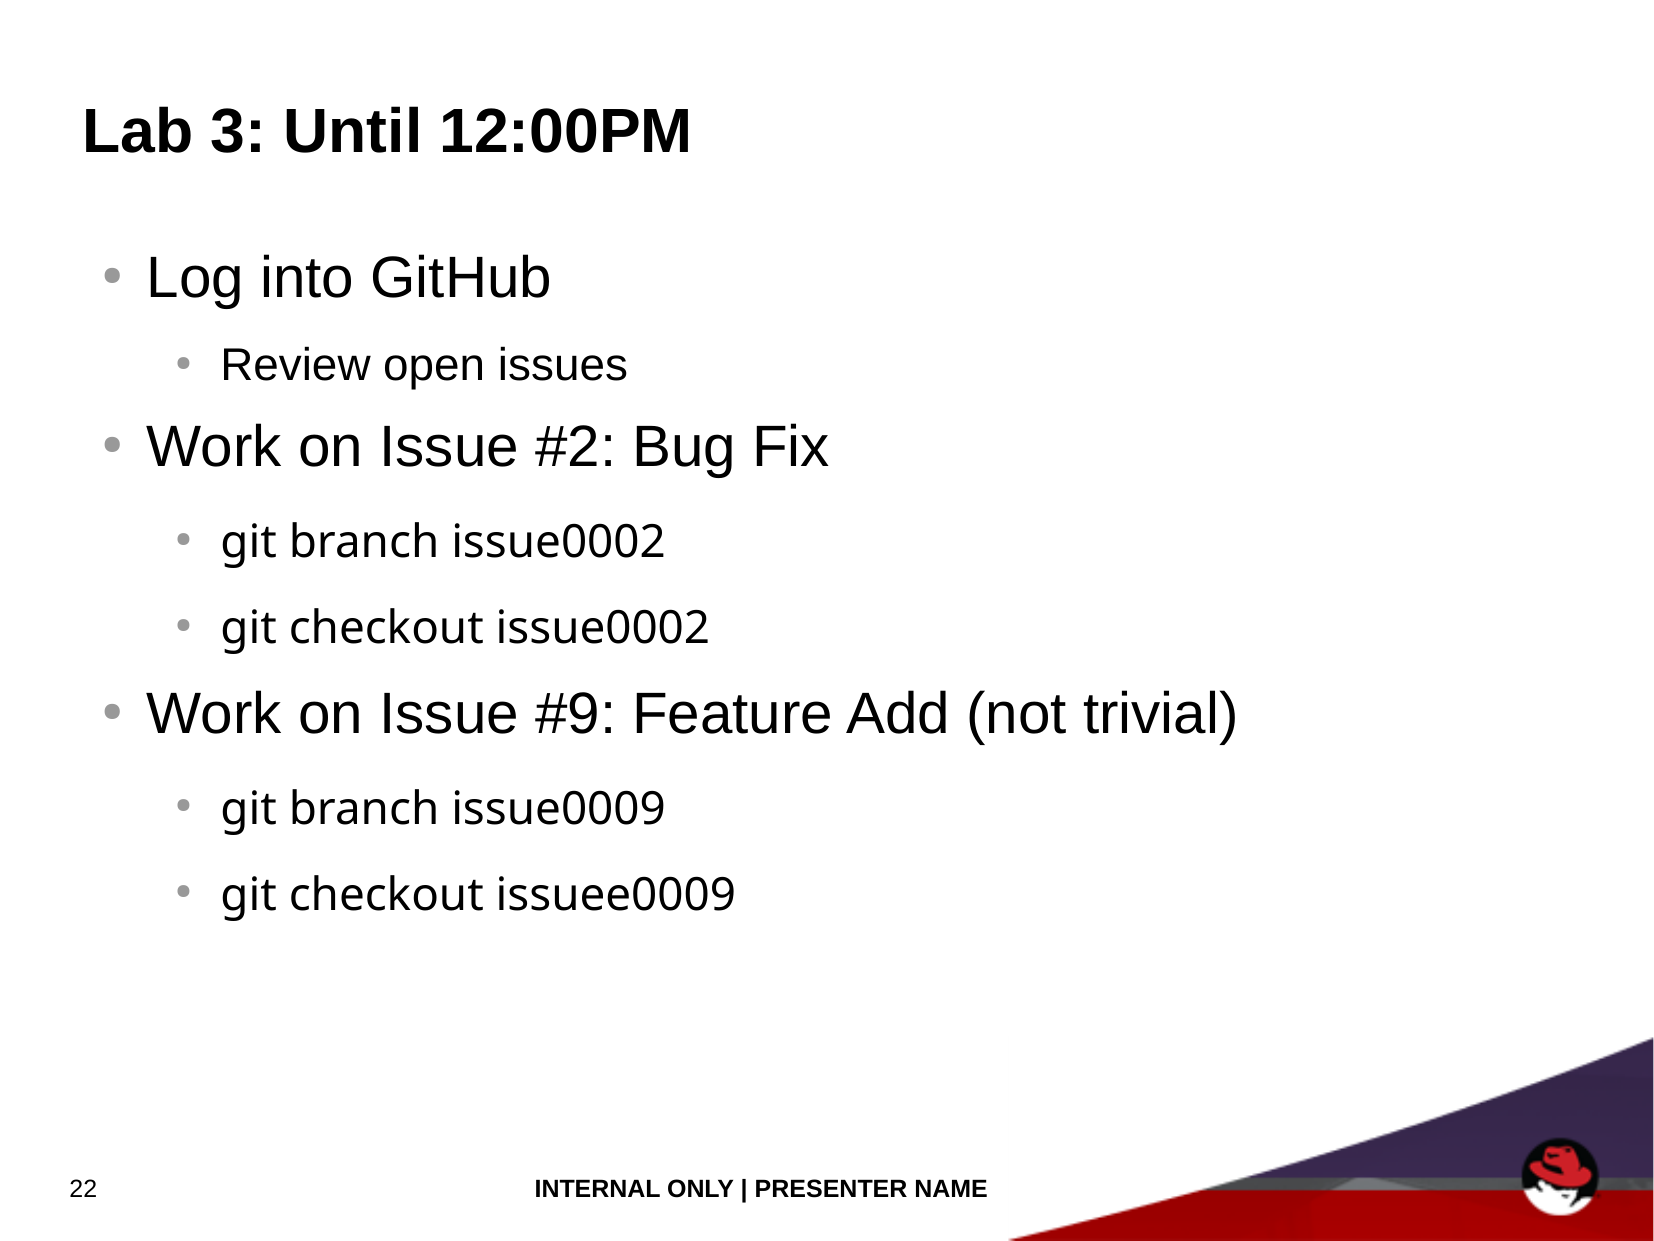

# Lab 3: Until 12:00PM
Log into GitHub
Review open issues
Work on Issue #2: Bug Fix
git branch issue0002
git checkout issue0002
Work on Issue #9: Feature Add (not trivial)
git branch issue0009
git checkout issuee0009